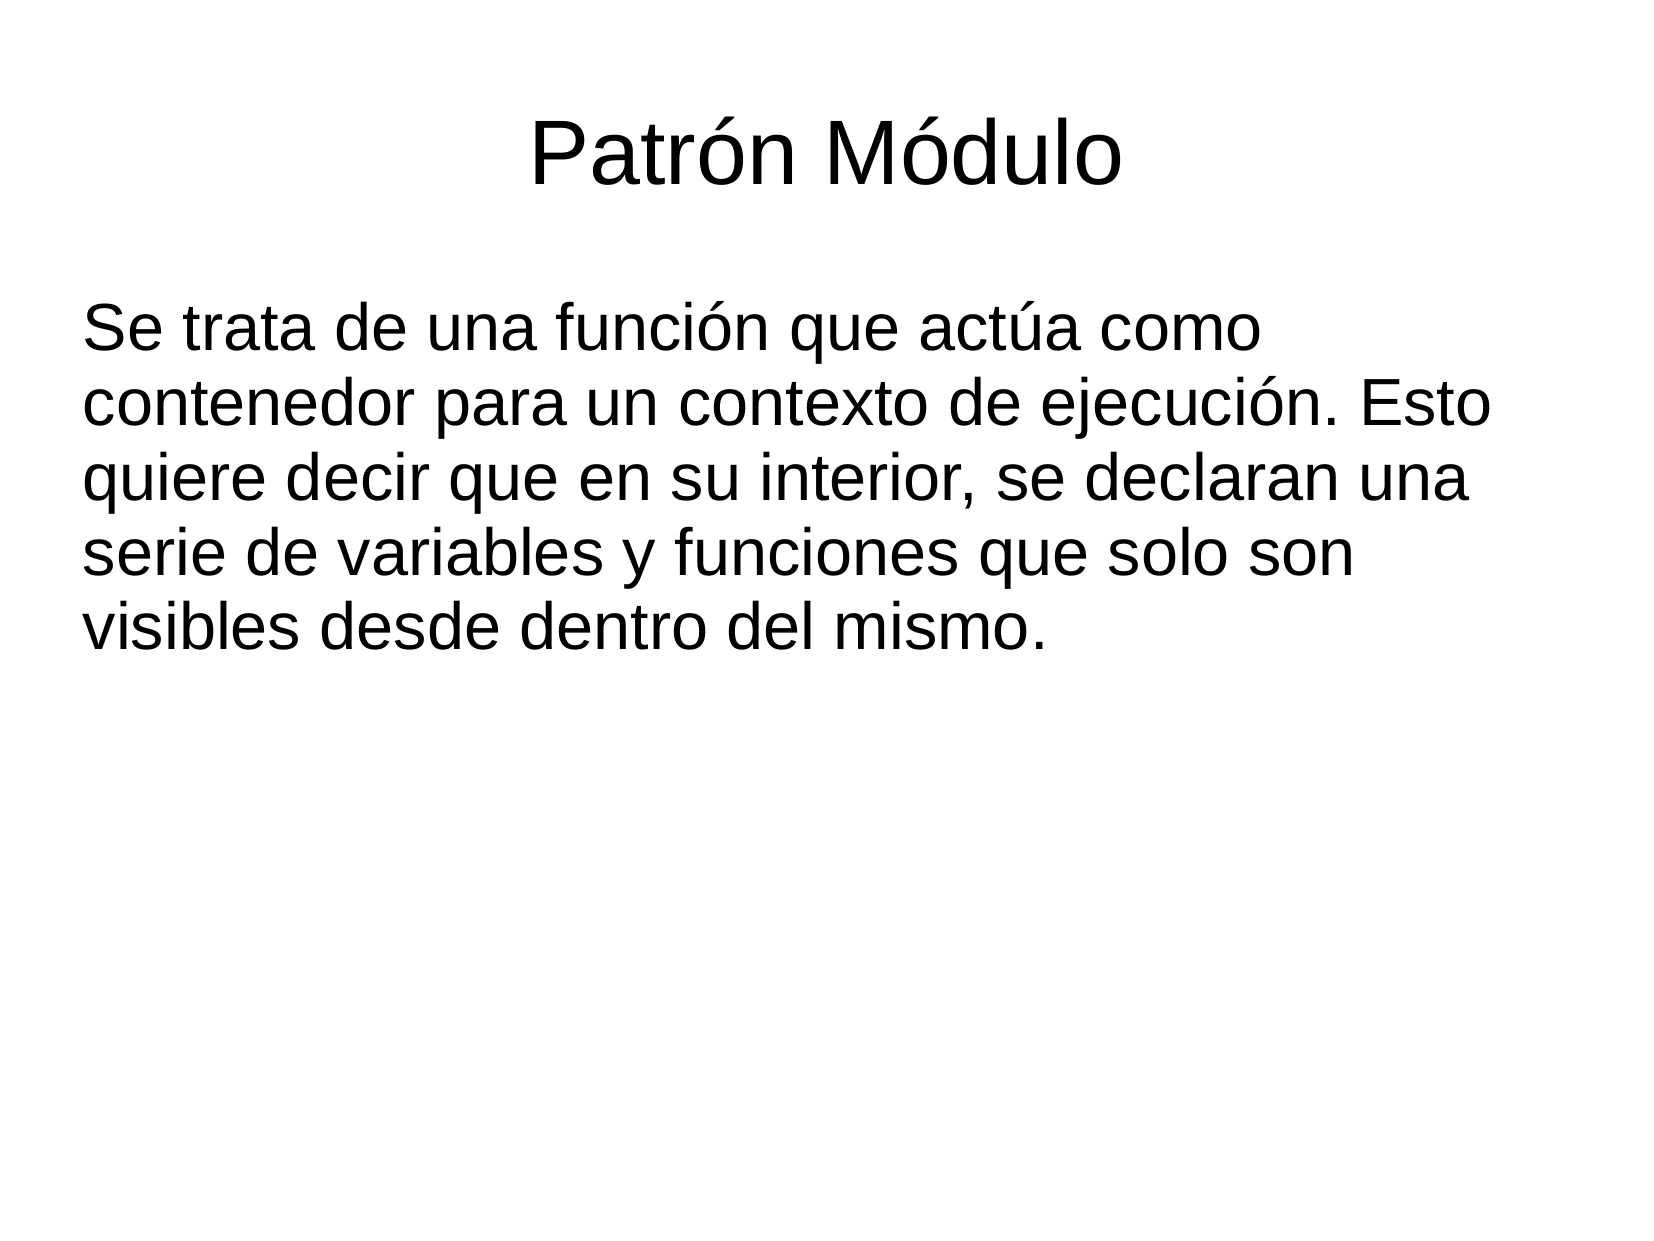

# Patrón Módulo
Se trata de una función que actúa como contenedor para un contexto de ejecución. Esto quiere decir que en su interior, se declaran una serie de variables y funciones que solo son visibles desde dentro del mismo.